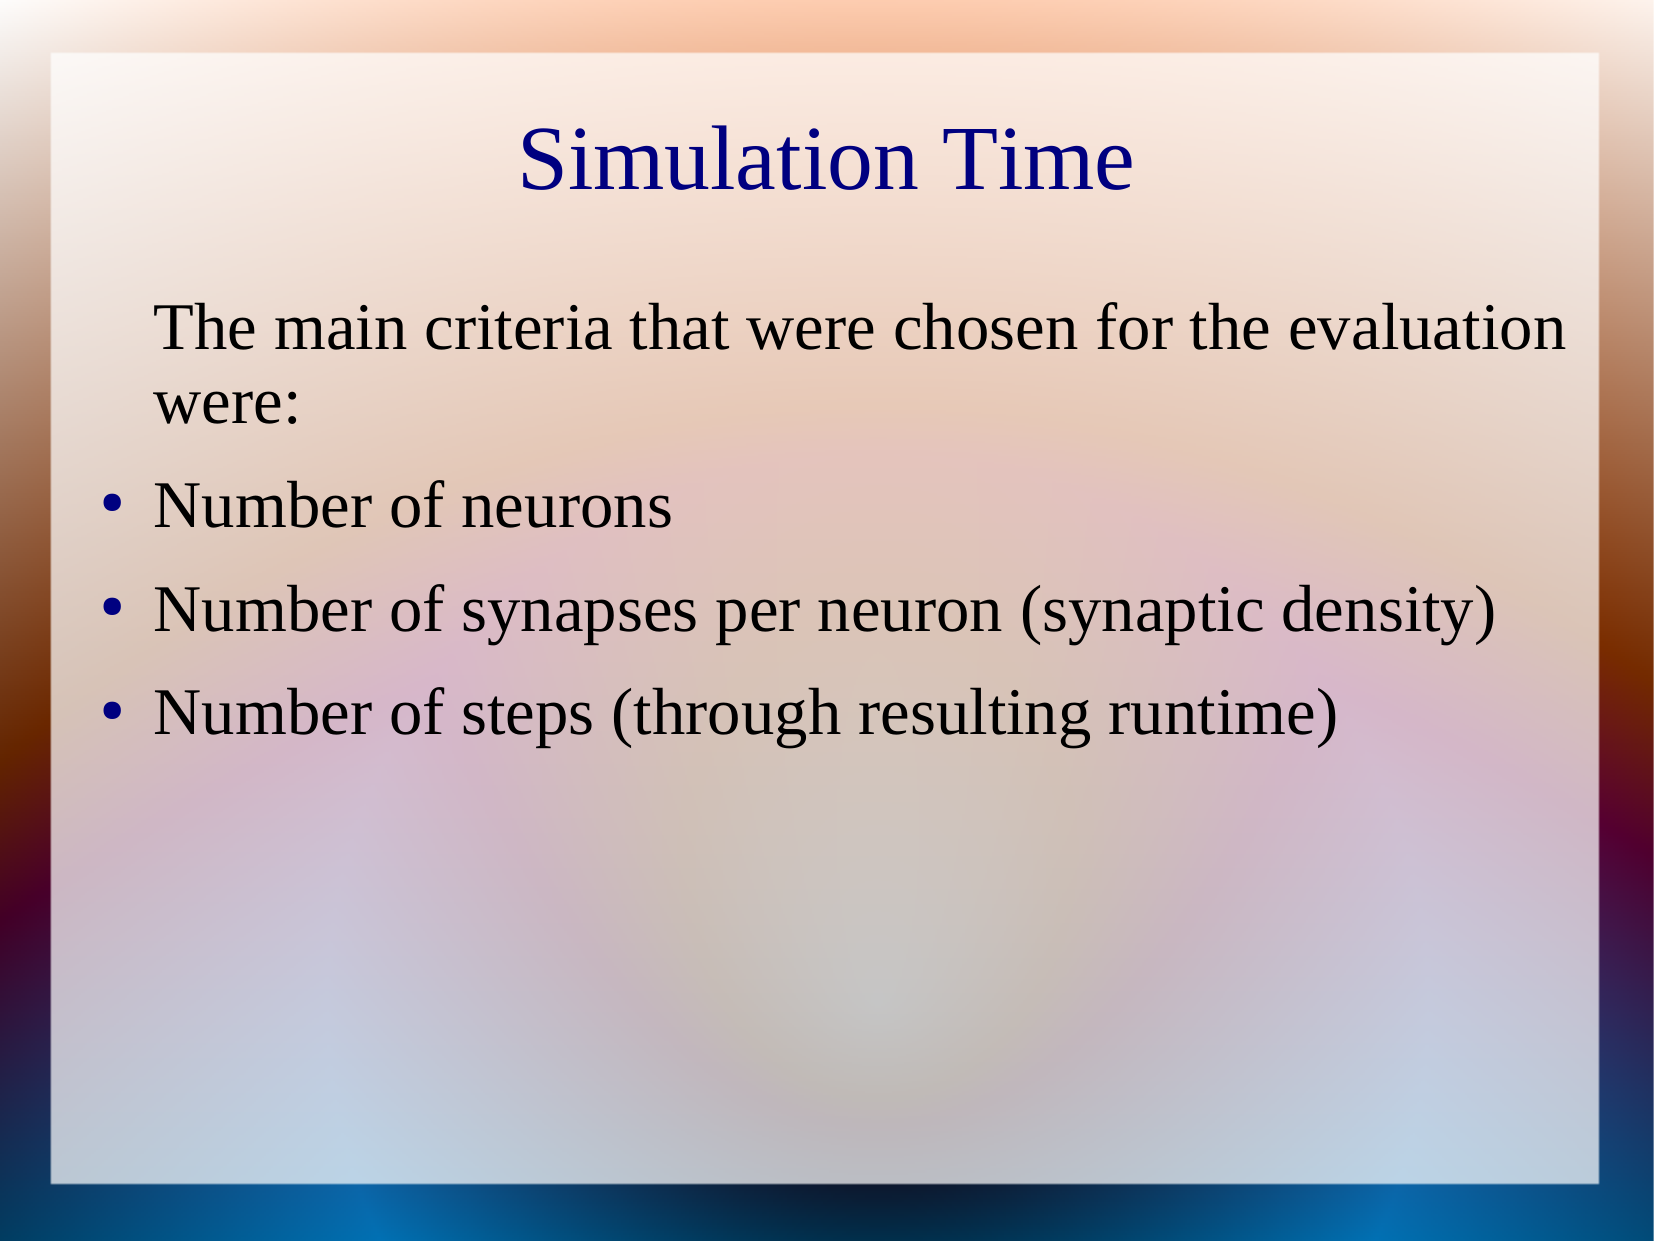

# Simulation Time
The main criteria that were chosen for the evaluation were:
Number of neurons
Number of synapses per neuron (synaptic density)
Number of steps (through resulting runtime)